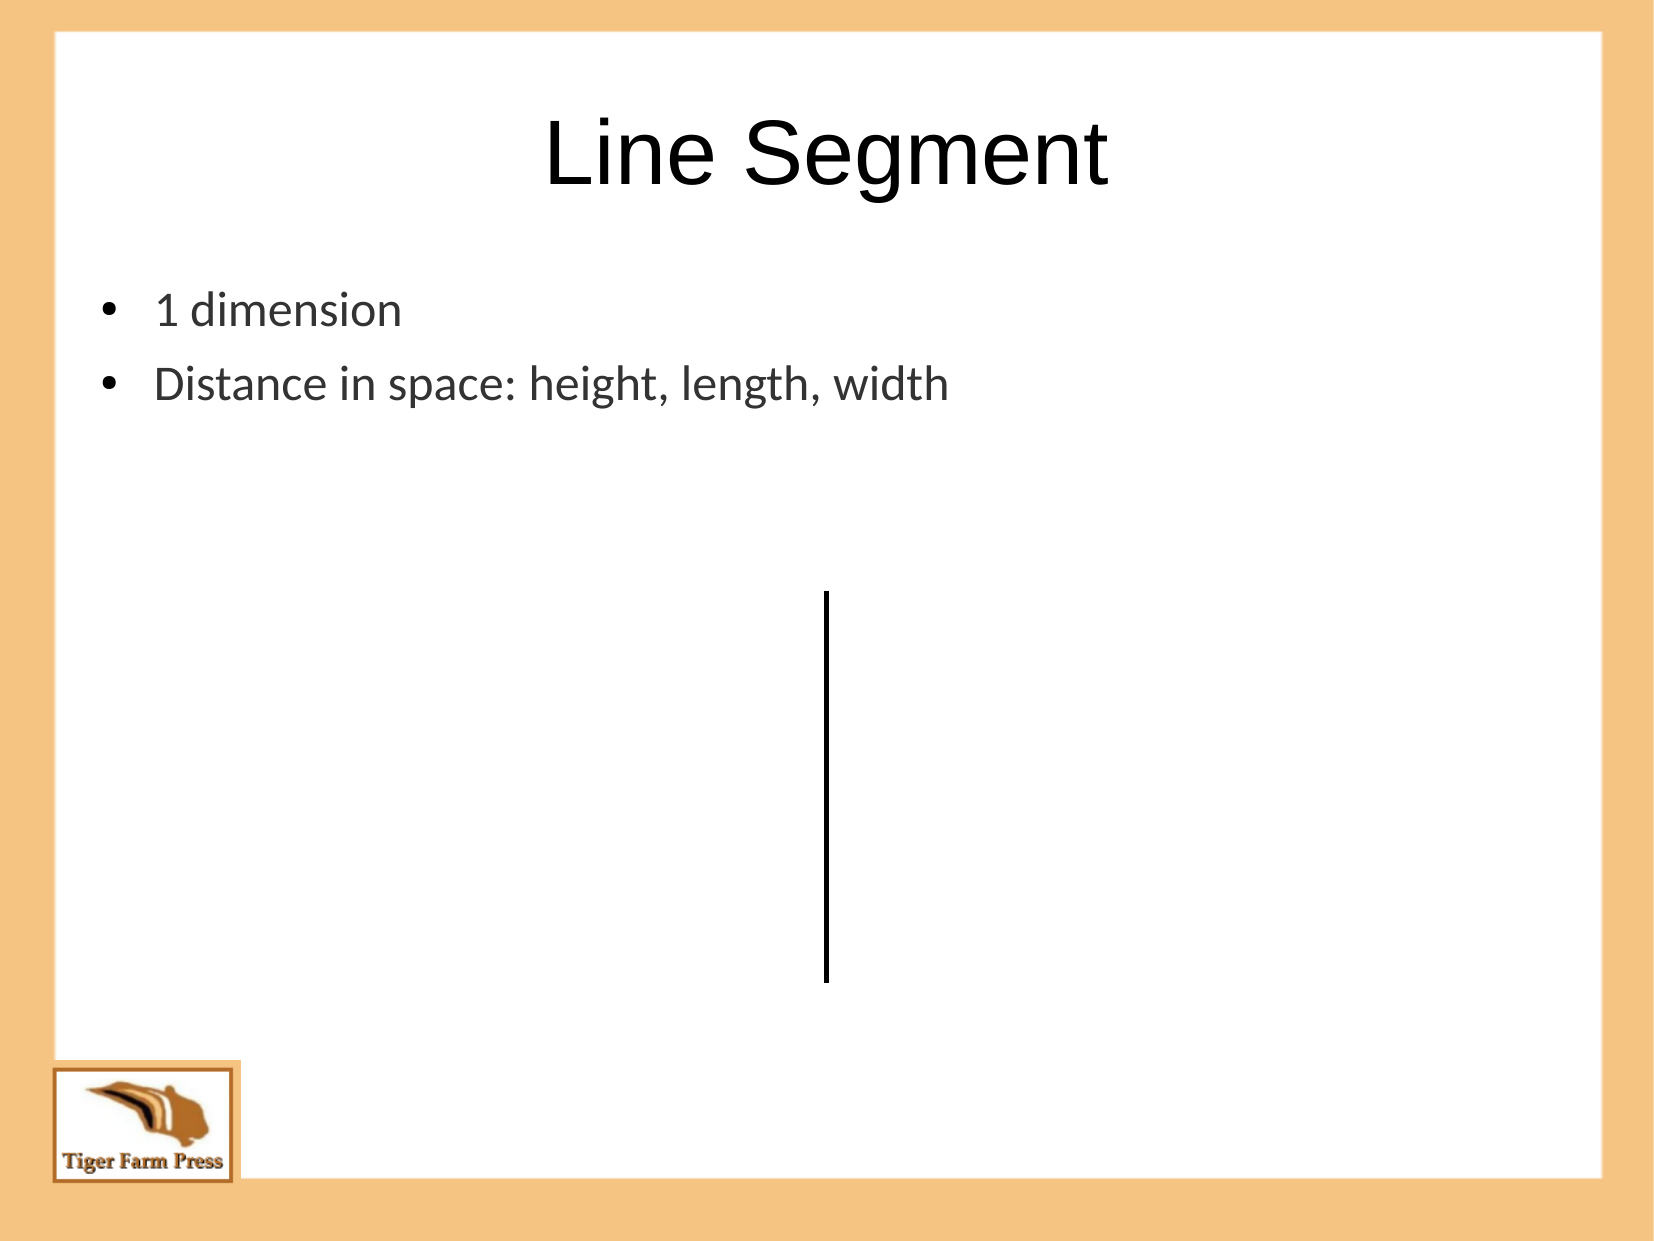

# Line Segment
1 dimension
Distance in space: height, length, width